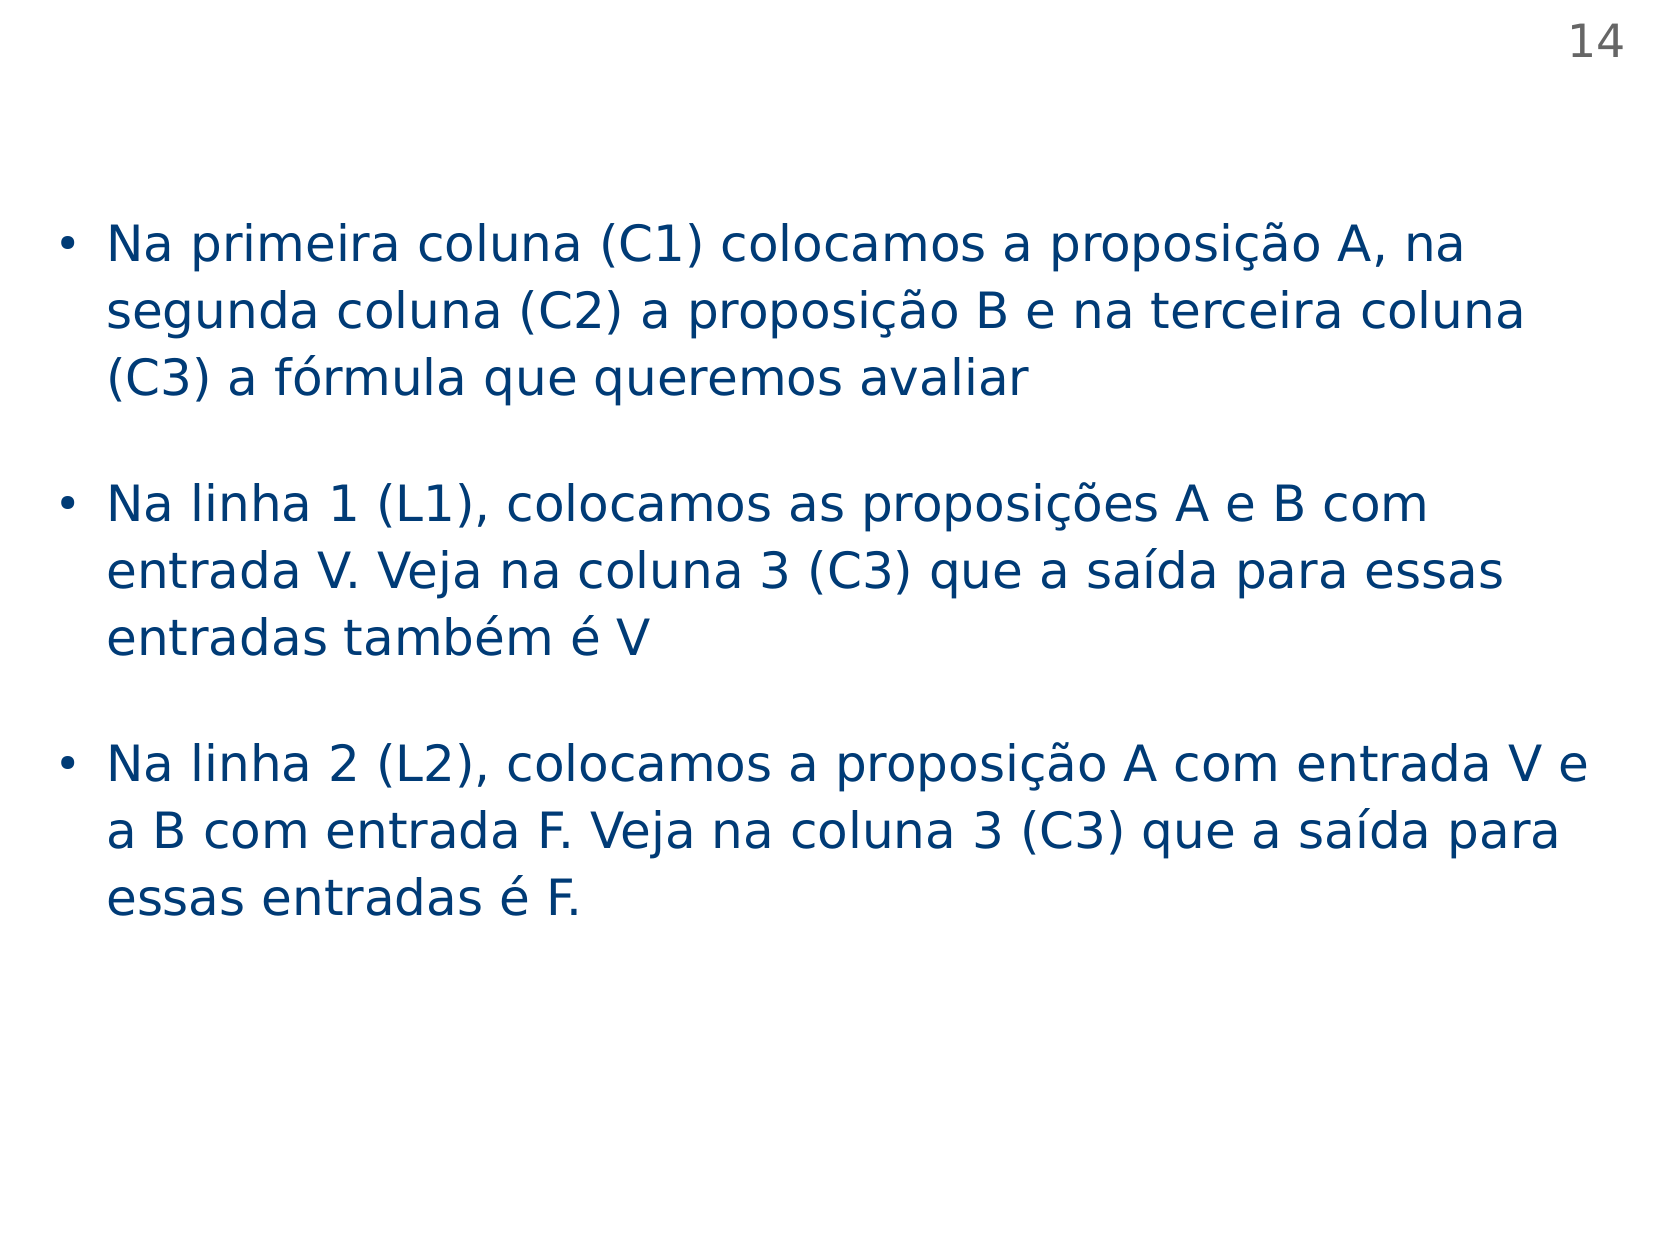

14
#
Na primeira coluna (C1) colocamos a proposição A, na segunda coluna (C2) a proposição B e na terceira coluna (C3) a fórmula que queremos avaliar
Na linha 1 (L1), colocamos as proposições A e B com entrada V. Veja na coluna 3 (C3) que a saída para essas entradas também é V
Na linha 2 (L2), colocamos a proposição A com entrada V e a B com entrada F. Veja na coluna 3 (C3) que a saída para essas entradas é F.